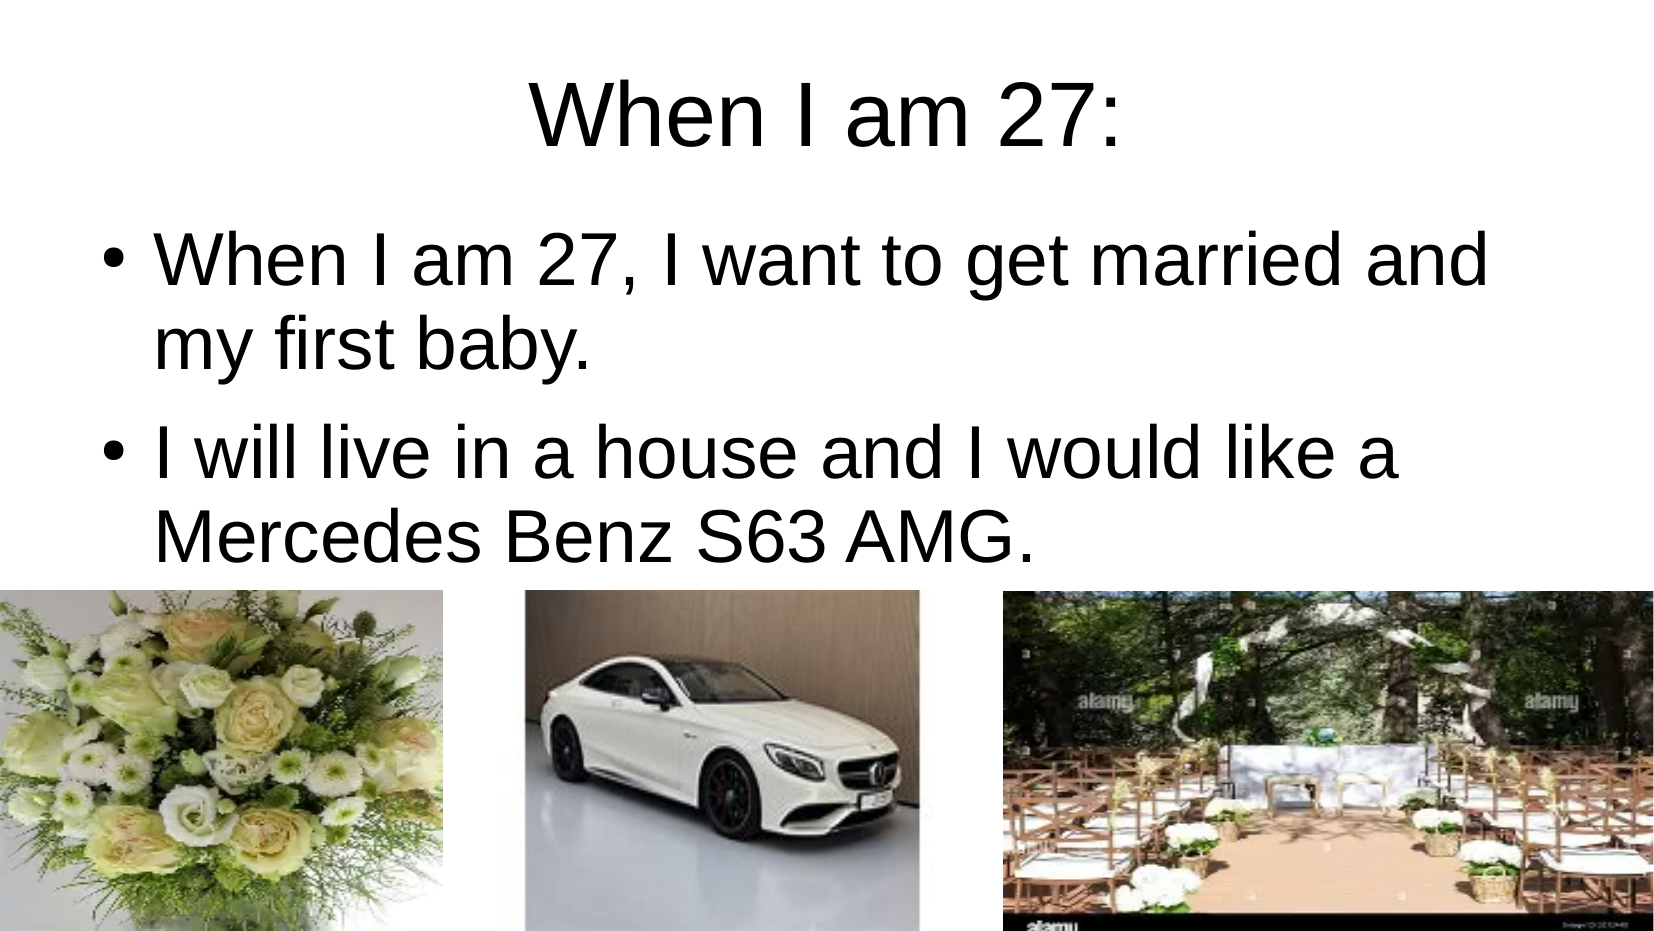

# When I am 27:
When I am 27, I want to get married and my first baby.
I will live in a house and I would like a Mercedes Benz S63 AMG.